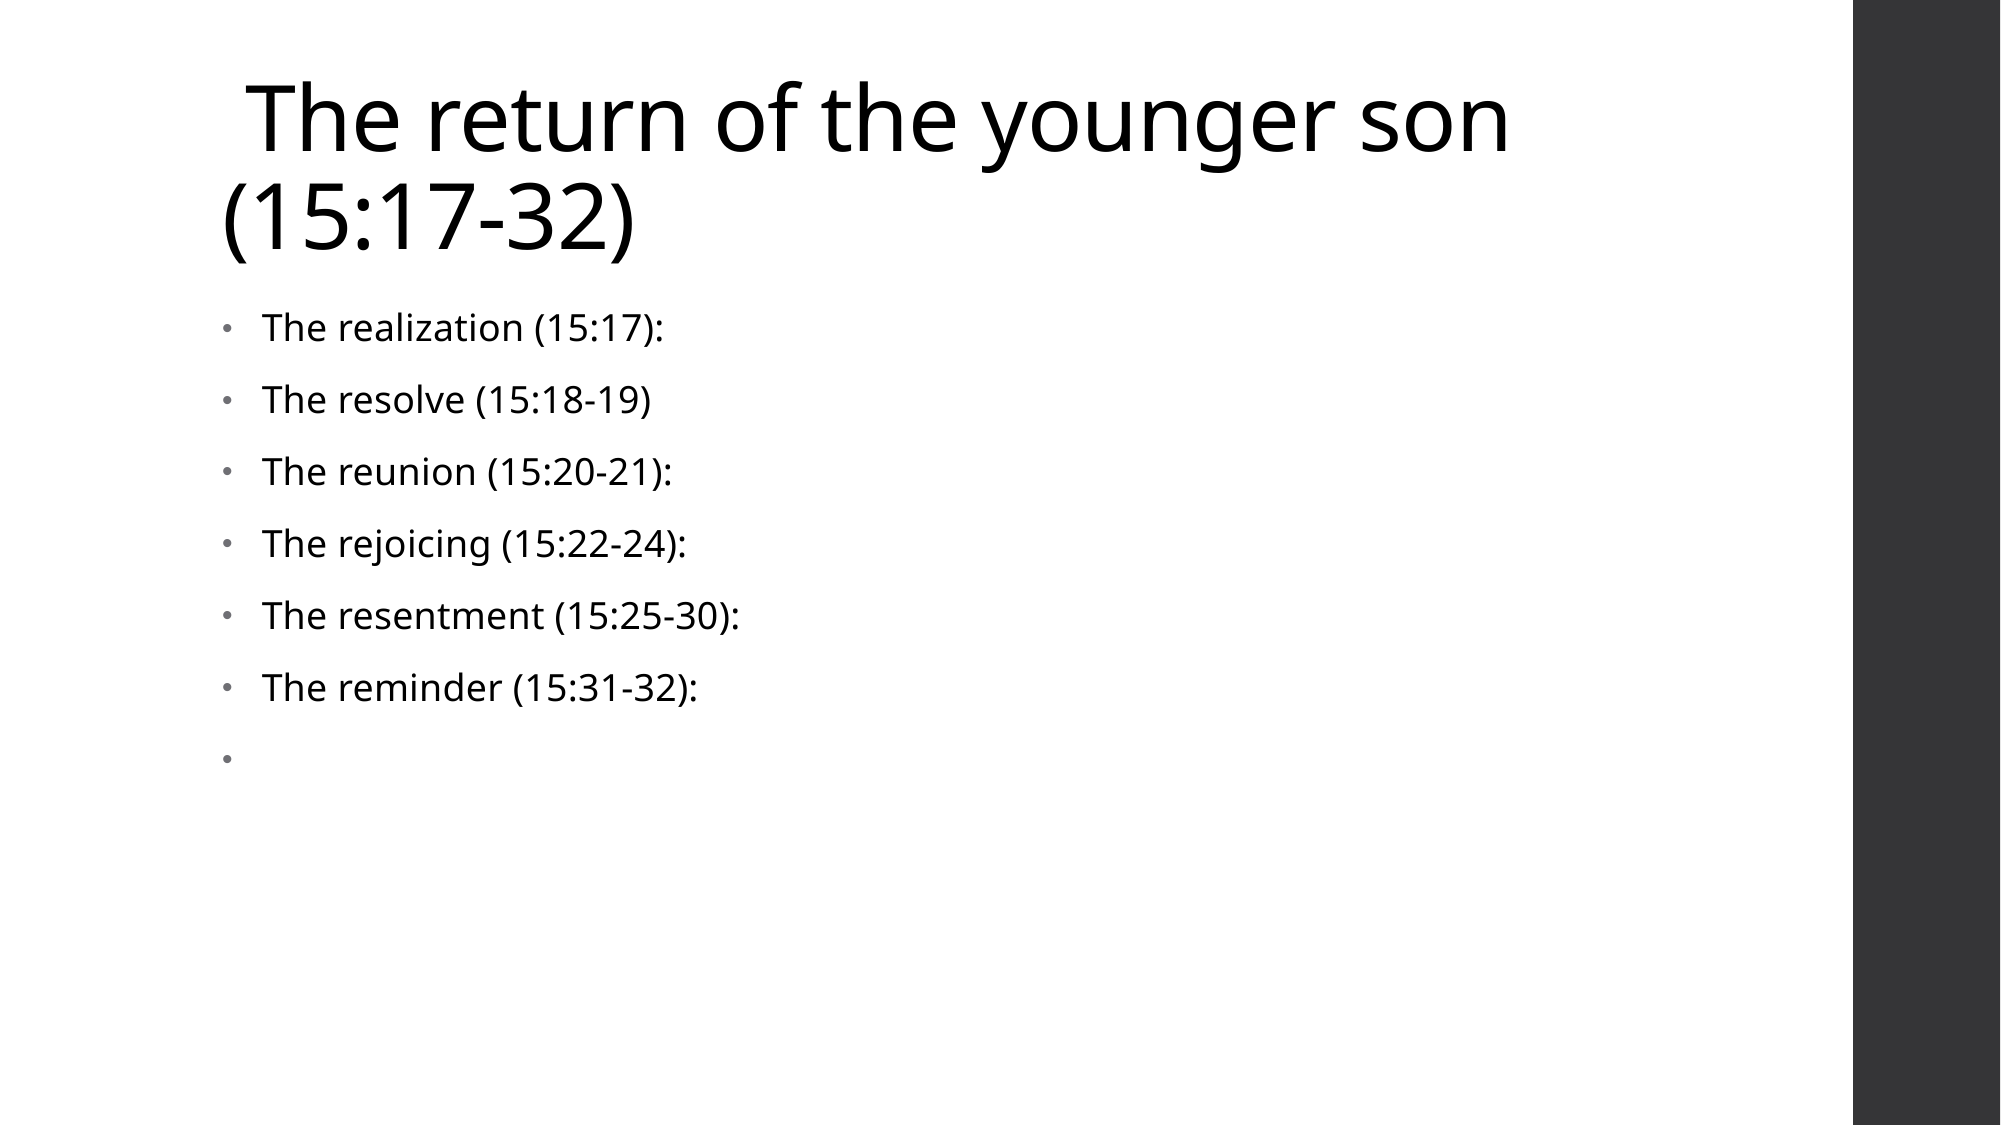

# The return of the younger son (15:17-32)
 The realization (15:17):
 The resolve (15:18-19)
 The reunion (15:20-21):
 The rejoicing (15:22-24):
 The resentment (15:25-30):
 The reminder (15:31-32):